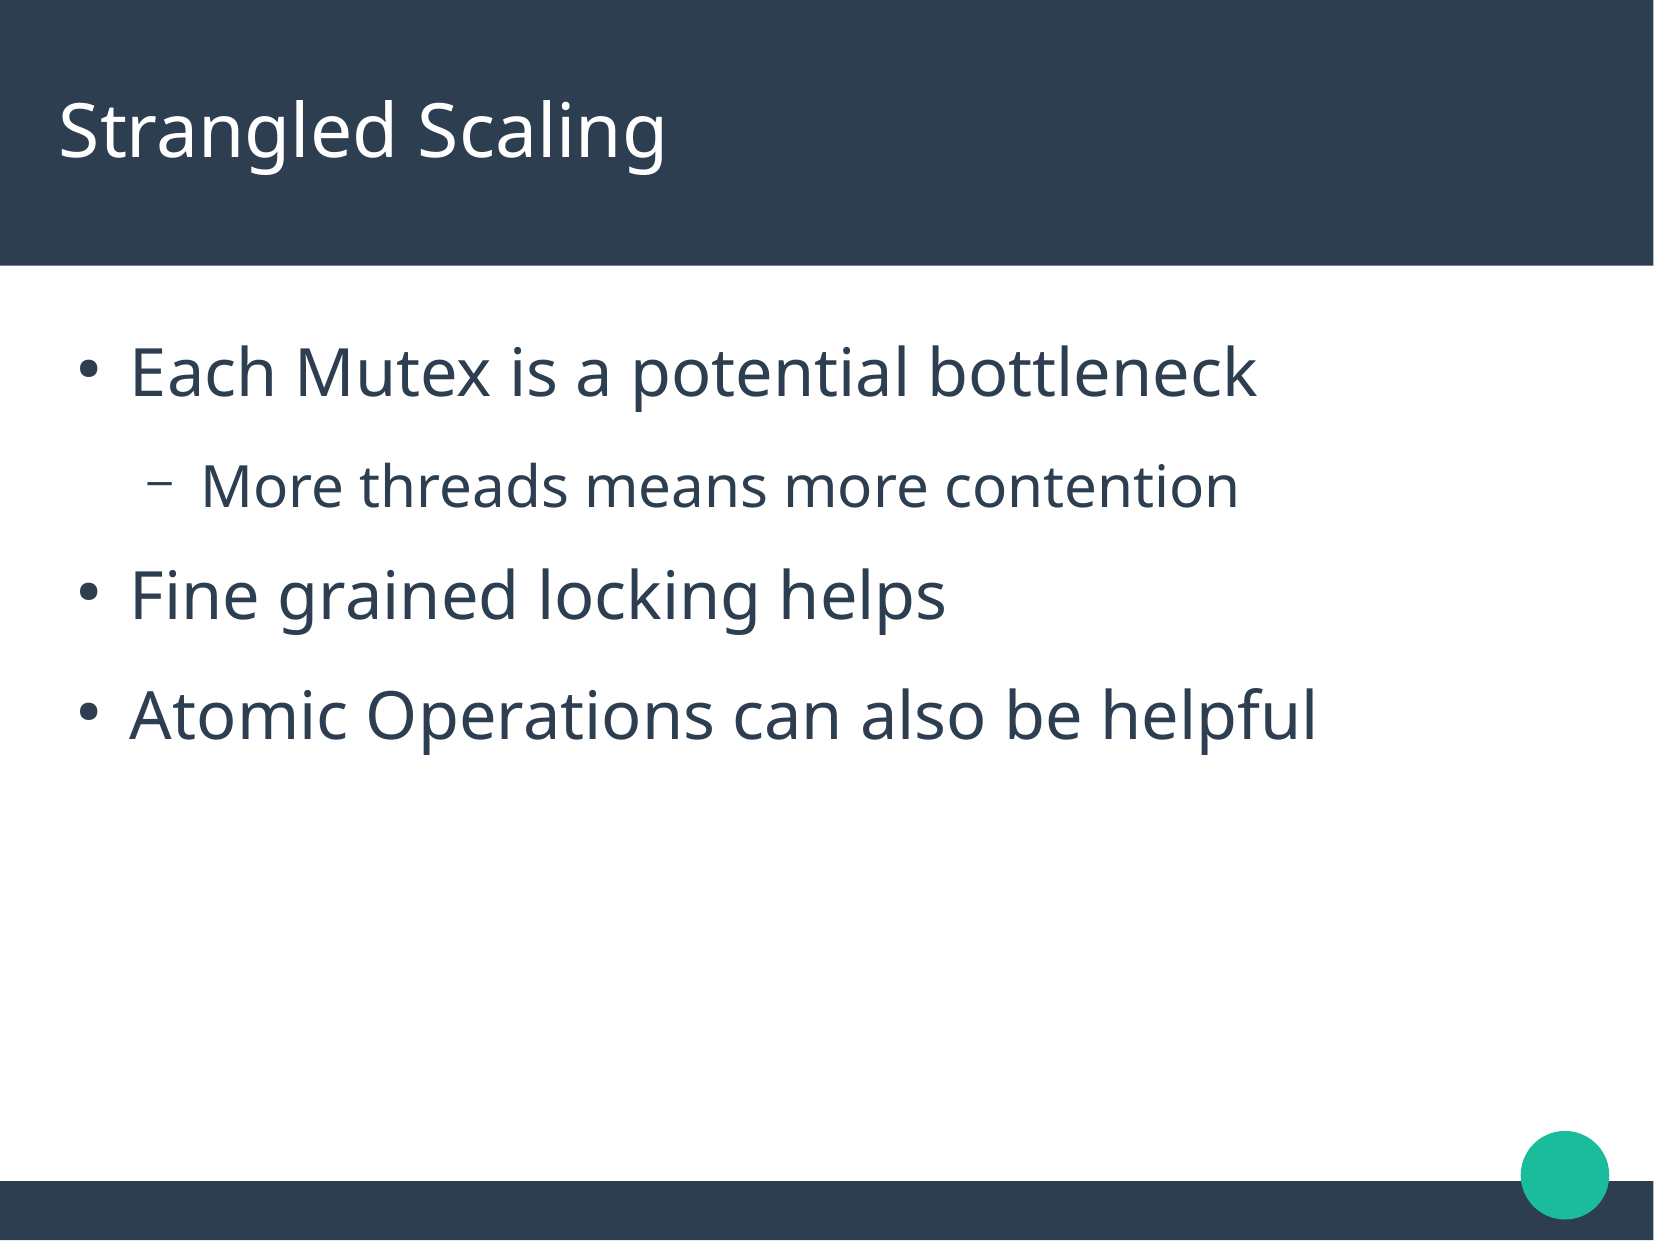

# Strangled Scaling
Each Mutex is a potential bottleneck
More threads means more contention
Fine grained locking helps
Atomic Operations can also be helpful